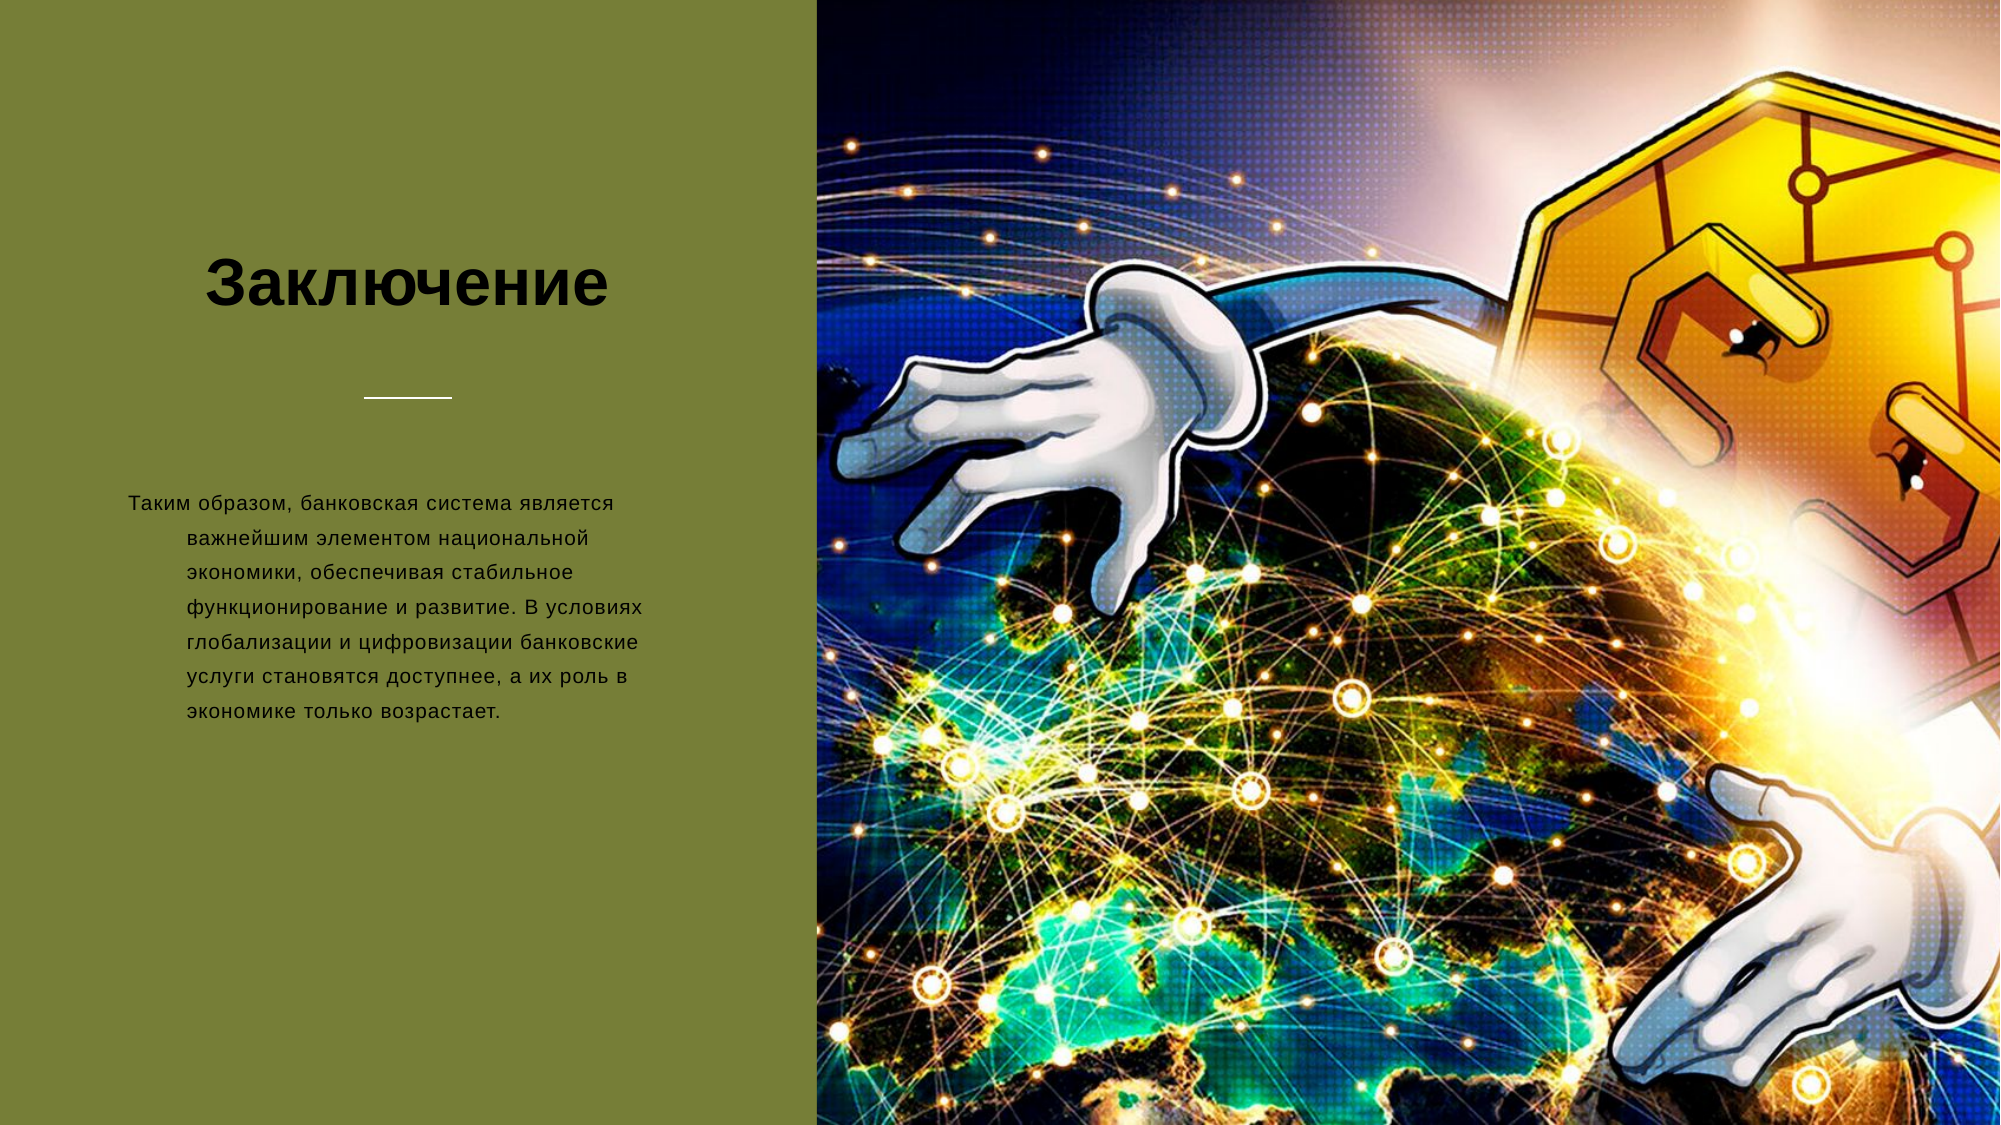

# Заключение
Таким образом, банковская система является важнейшим элементом национальной экономики, обеспечивая стабильное функционирование и развитие. В условиях глобализации и цифровизации банковские услуги становятся доступнее, а их роль в экономике только возрастает.